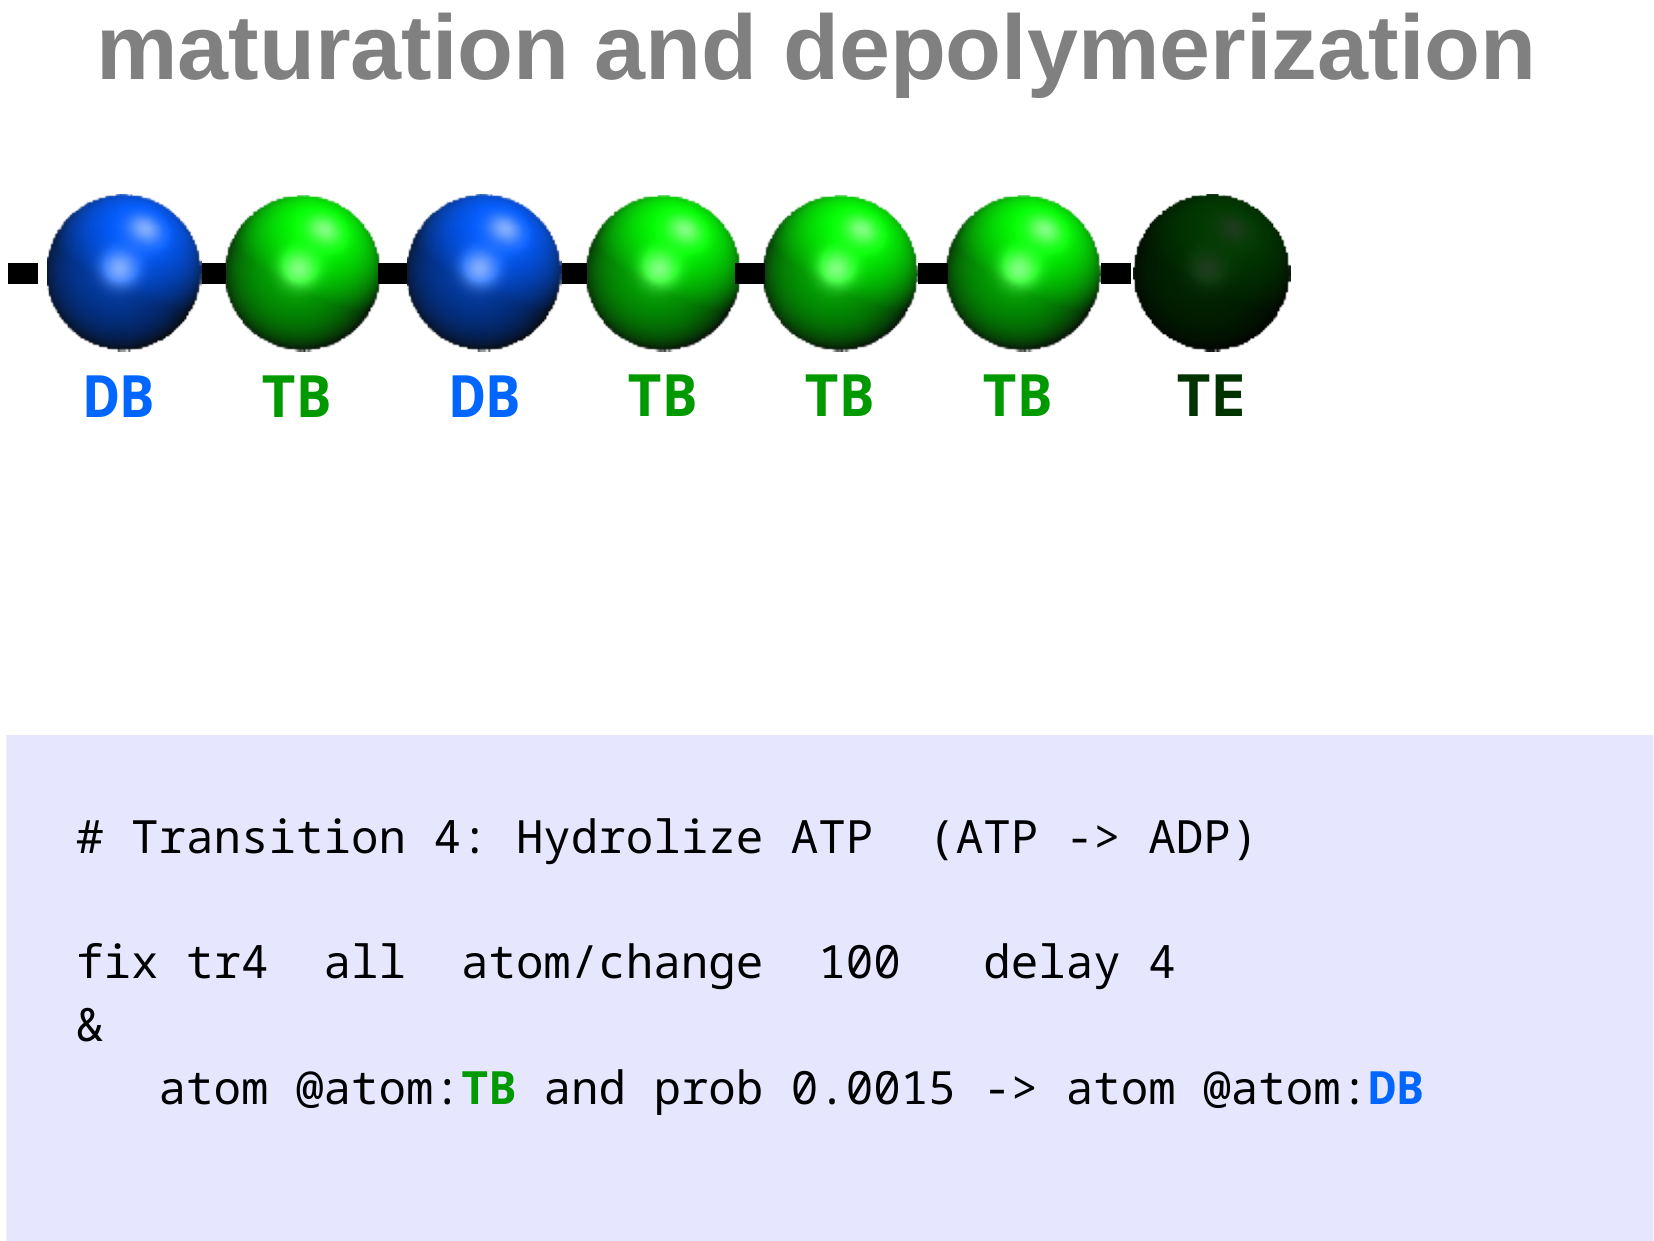

maturation and depolymerization
TE
TB
TB
TB
TB
DB
DB
 # Transition 4: Hydrolize ATP (ATP -> ADP)
 fix tr4 all atom/change 100 delay 4 &
 atom @atom:TB and prob 0.0015 -> atom @atom:DB